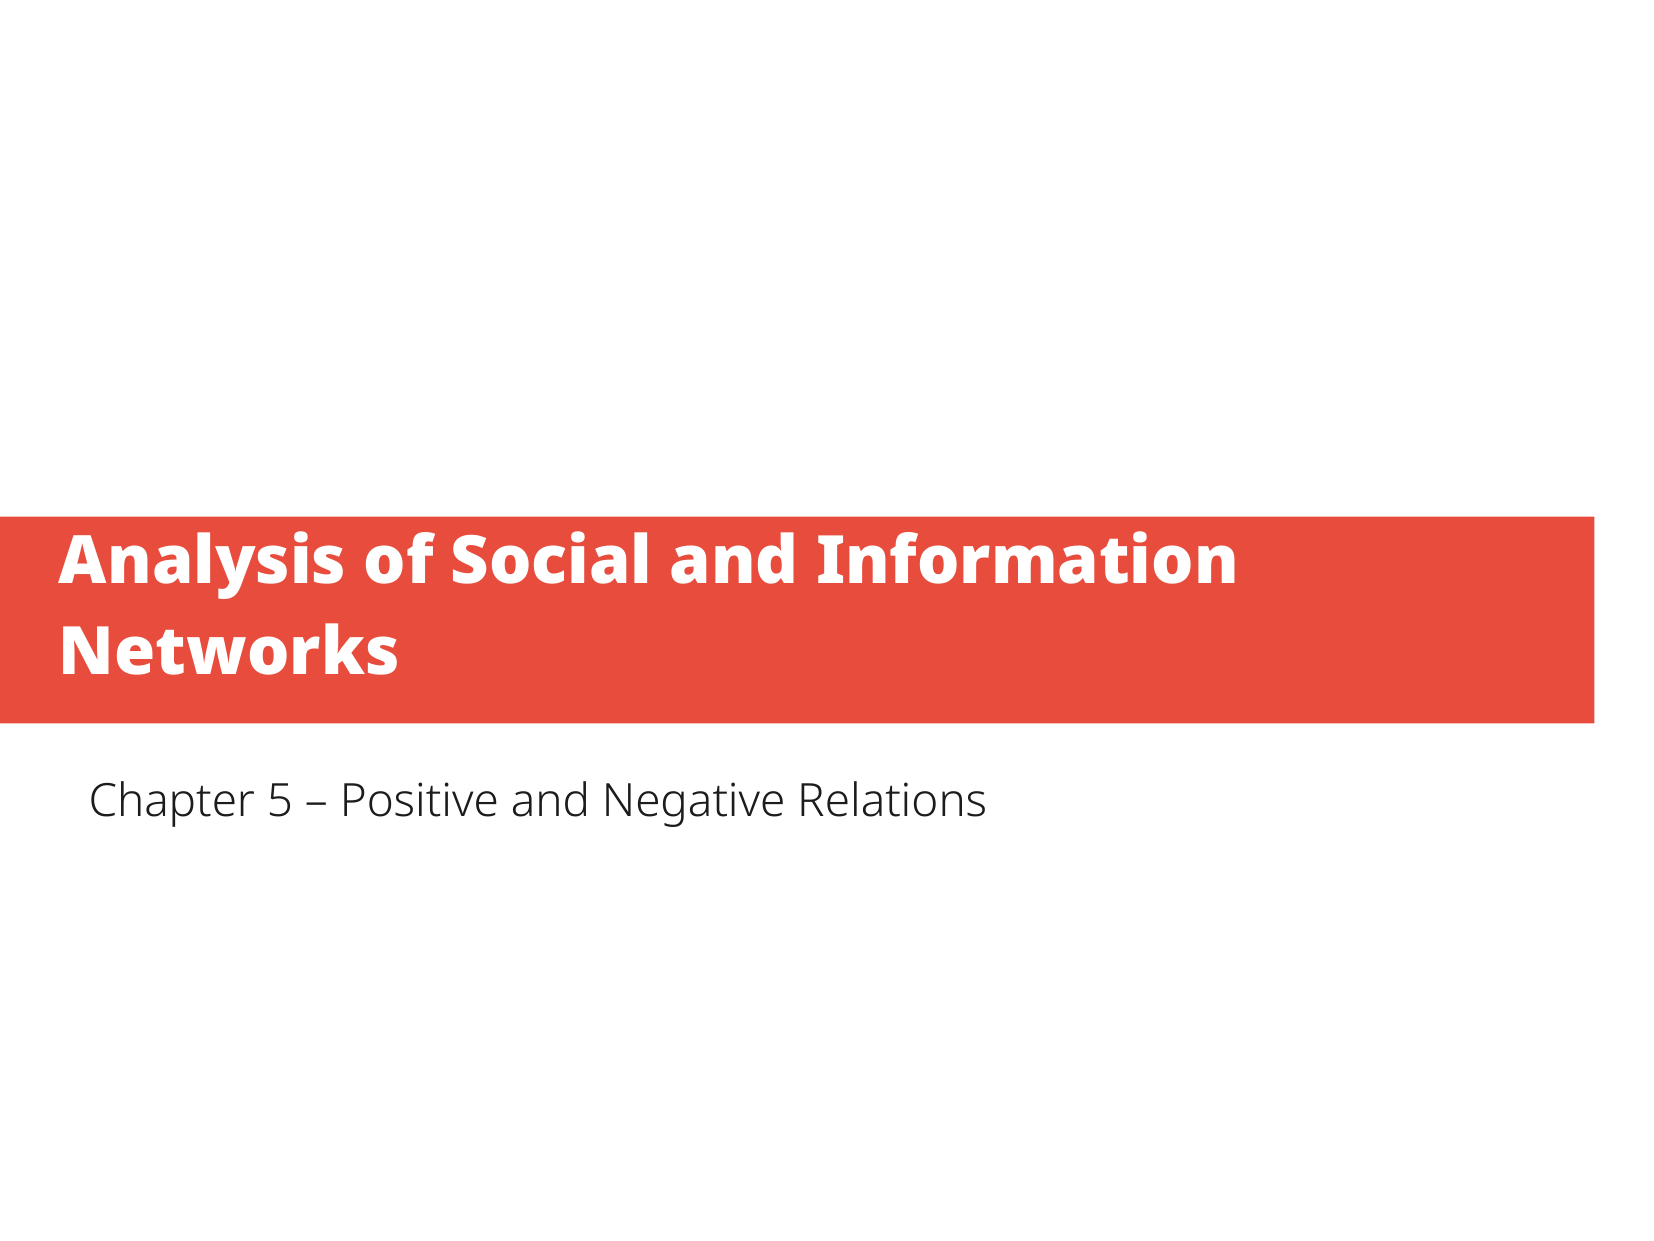

# Analysis of Social and Information Networks
Chapter 5 – Positive and Negative Relations